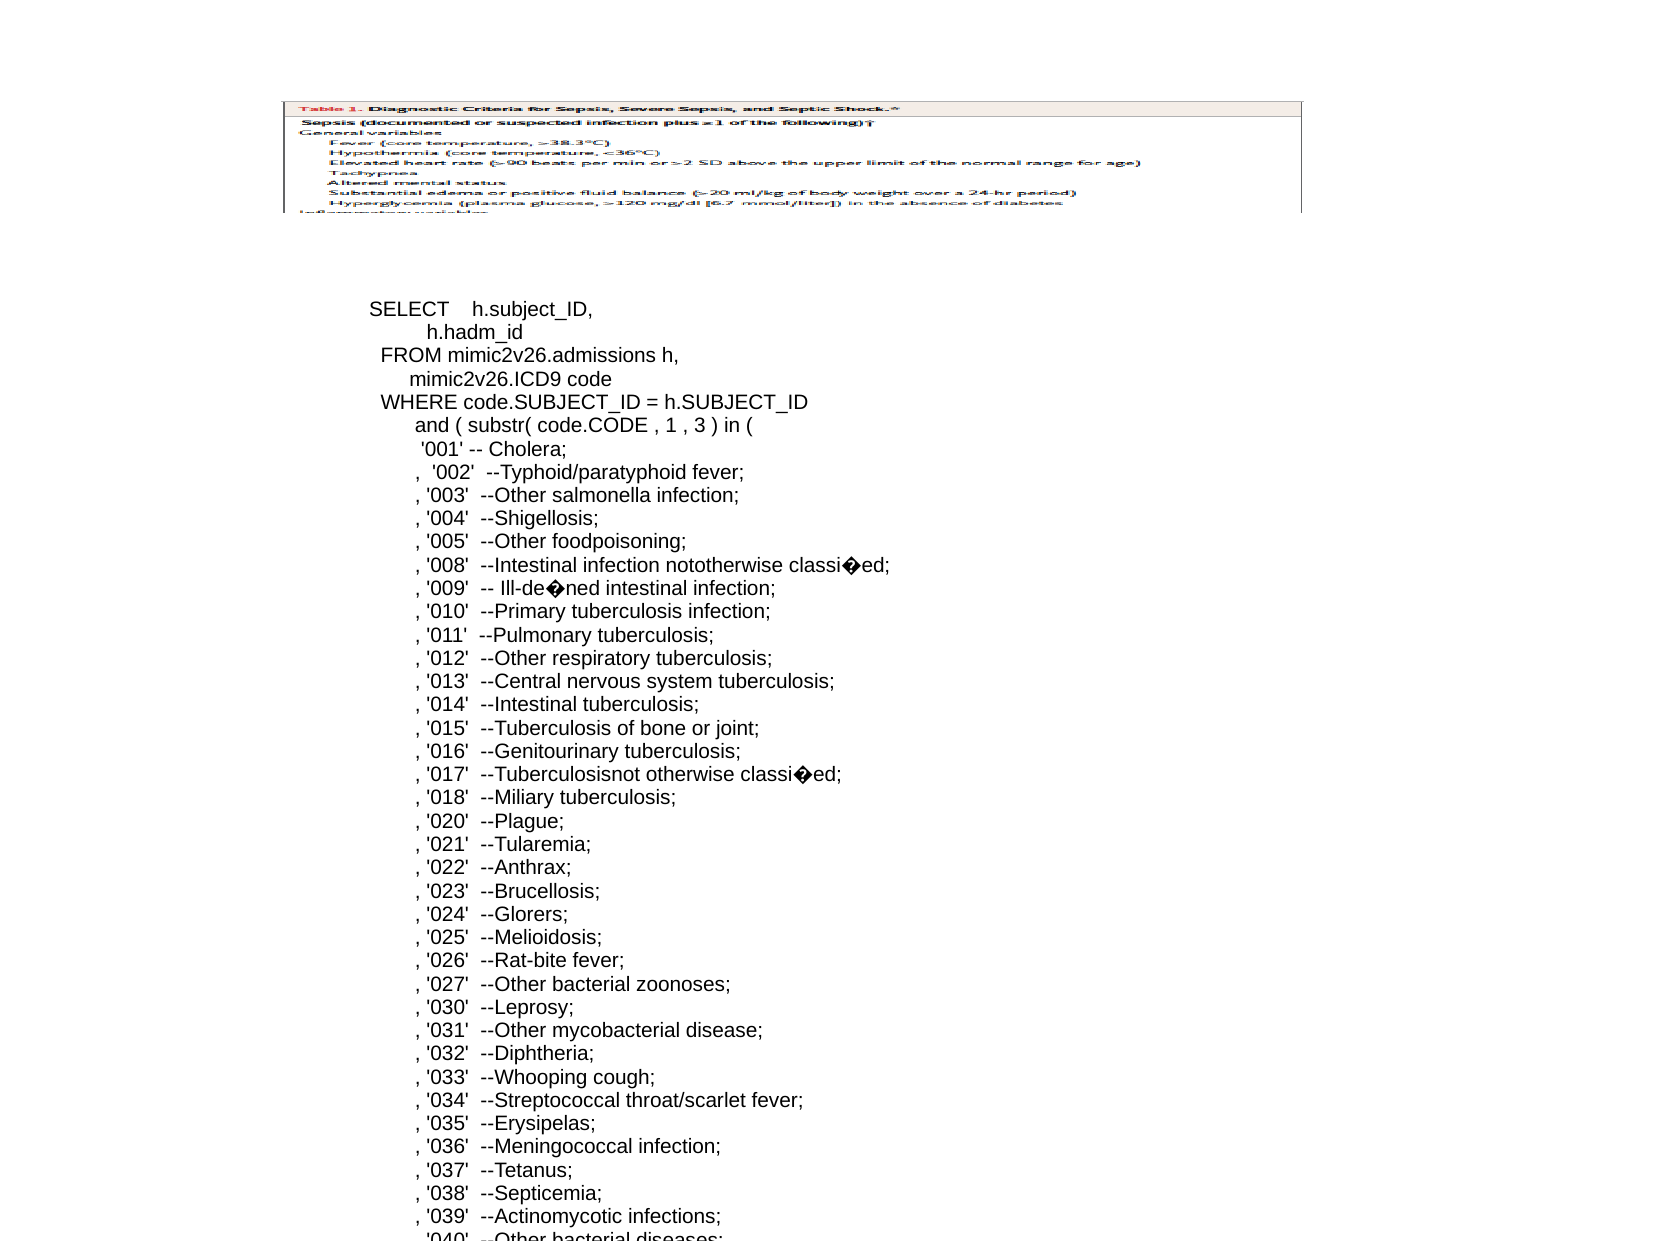

#
SELECT    h.subject_ID,
          h.hadm_id
  FROM mimic2v26.admissions h,
       mimic2v26.ICD9 code
  WHERE code.SUBJECT_ID = h.SUBJECT_ID
        and ( substr( code.CODE , 1 , 3 ) in (
         '001' -- Cholera;
        ,  '002'  --Typhoid/paratyphoid fever;
        , '003'  --Other salmonella infection;
        , '004'  --Shigellosis;
        , '005'  --Other foodpoisoning;
        , '008'  --Intestinal infection nototherwise classi�ed;
        , '009'  -- Ill-de�ned intestinal infection;
        , '010'  --Primary tuberculosis infection;
        , '011'  --Pulmonary tuberculosis;
        , '012'  --Other respiratory tuberculosis;
        , '013'  --Central nervous system tuberculosis;
        , '014'  --Intestinal tuberculosis;
        , '015'  --Tuberculosis of bone or joint;
        , '016'  --Genitourinary tuberculosis;
        , '017'  --Tuberculosisnot otherwise classi�ed;
        , '018'  --Miliary tuberculosis;
        , '020'  --Plague;
        , '021'  --Tularemia;
        , '022'  --Anthrax;
        , '023'  --Brucellosis;
        , '024'  --Glorers;
        , '025'  --Melioidosis;
        , '026'  --Rat-bite fever;
        , '027'  --Other bacterial zoonoses;
        , '030'  --Leprosy;
        , '031'  --Other mycobacterial disease;
        , '032'  --Diphtheria;
        , '033'  --Whooping cough;
        , '034'  --Streptococcal throat/scarlet fever;
        , '035'  --Erysipelas;
        , '036'  --Meningococcal infection;
        , '037'  --Tetanus;
        , '038'  --Septicemia;
        , '039'  --Actinomycotic infections;
        , '040'  --Other bacterial diseases;
        , '041'  --Bacterial infectionin other diseases not otherwise speci�ed;
        , '